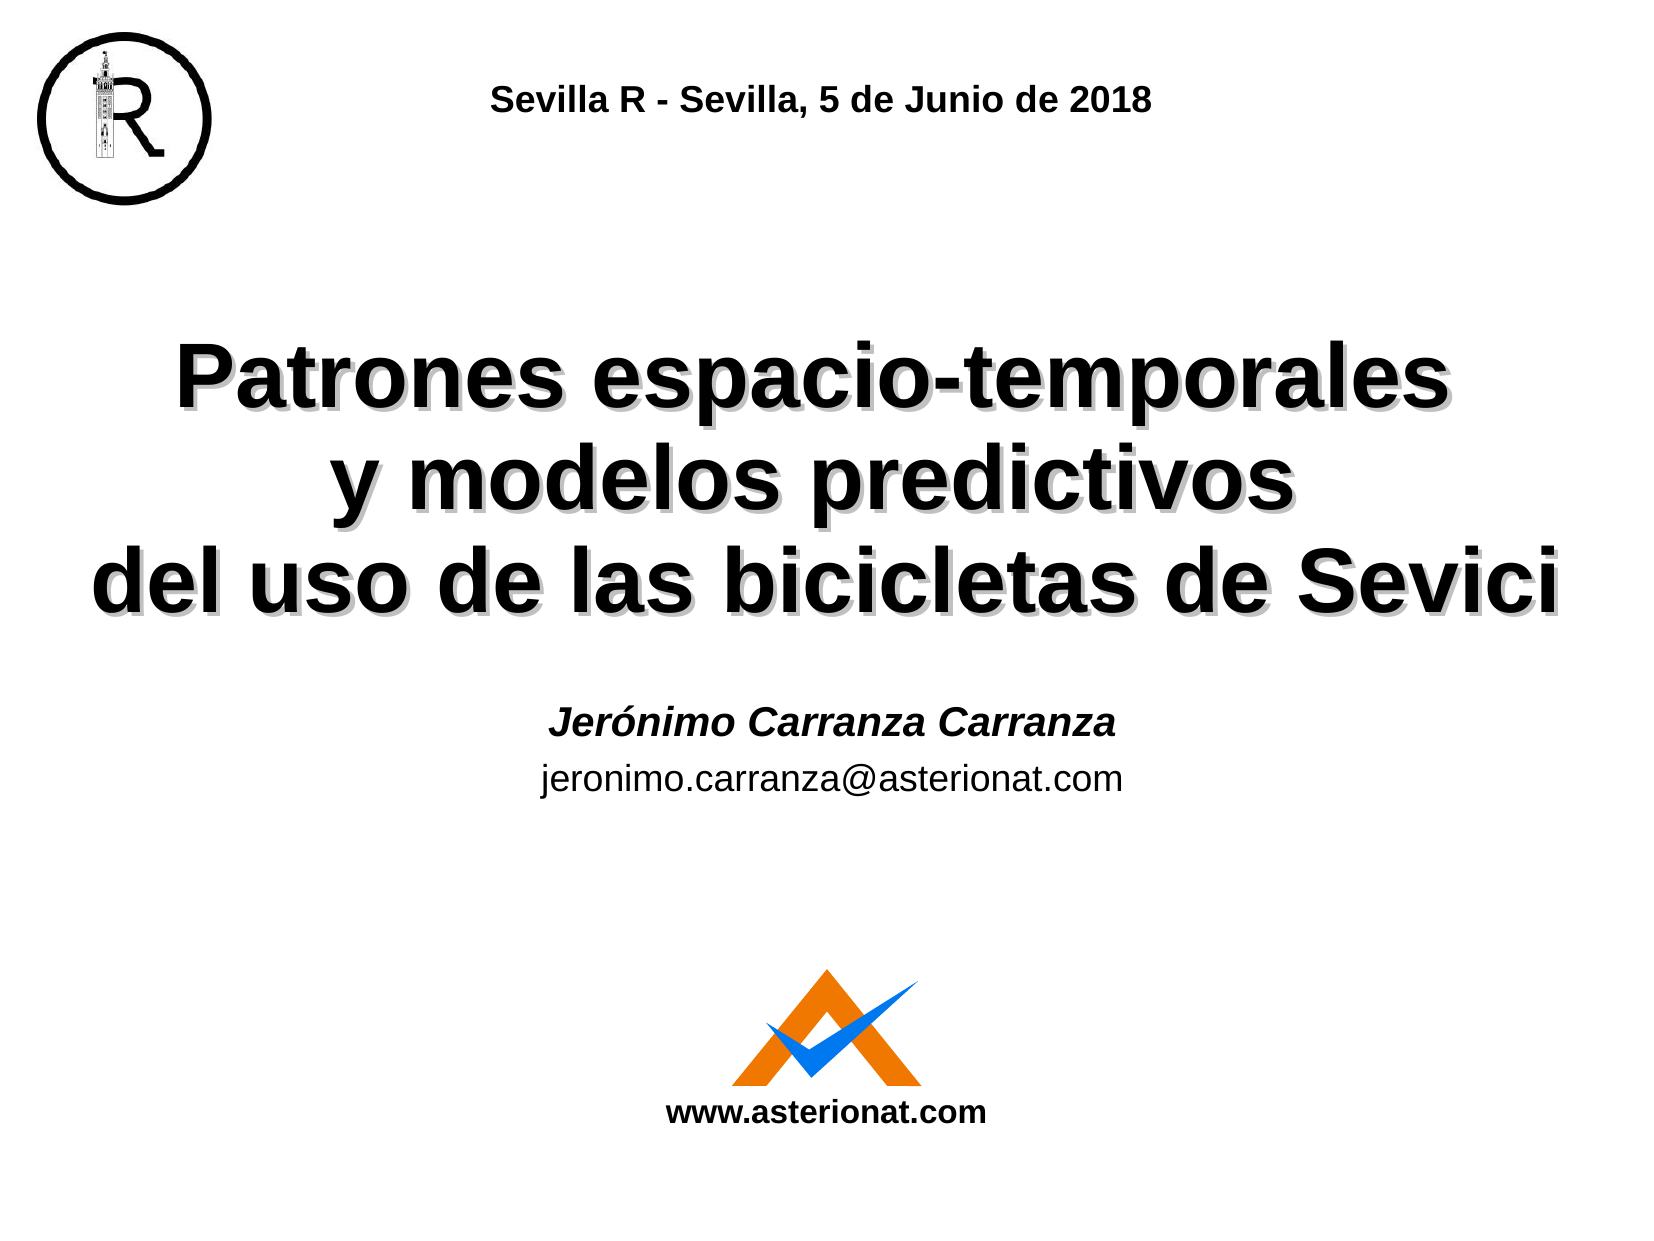

Sevilla R - Sevilla, 5 de Junio de 2018
# Patrones espacio-temporales y modelos predictivos del uso de las bicicletas de Sevici
Jerónimo Carranza Carranza
jeronimo.carranza@asterionat.com
www.asterionat.com